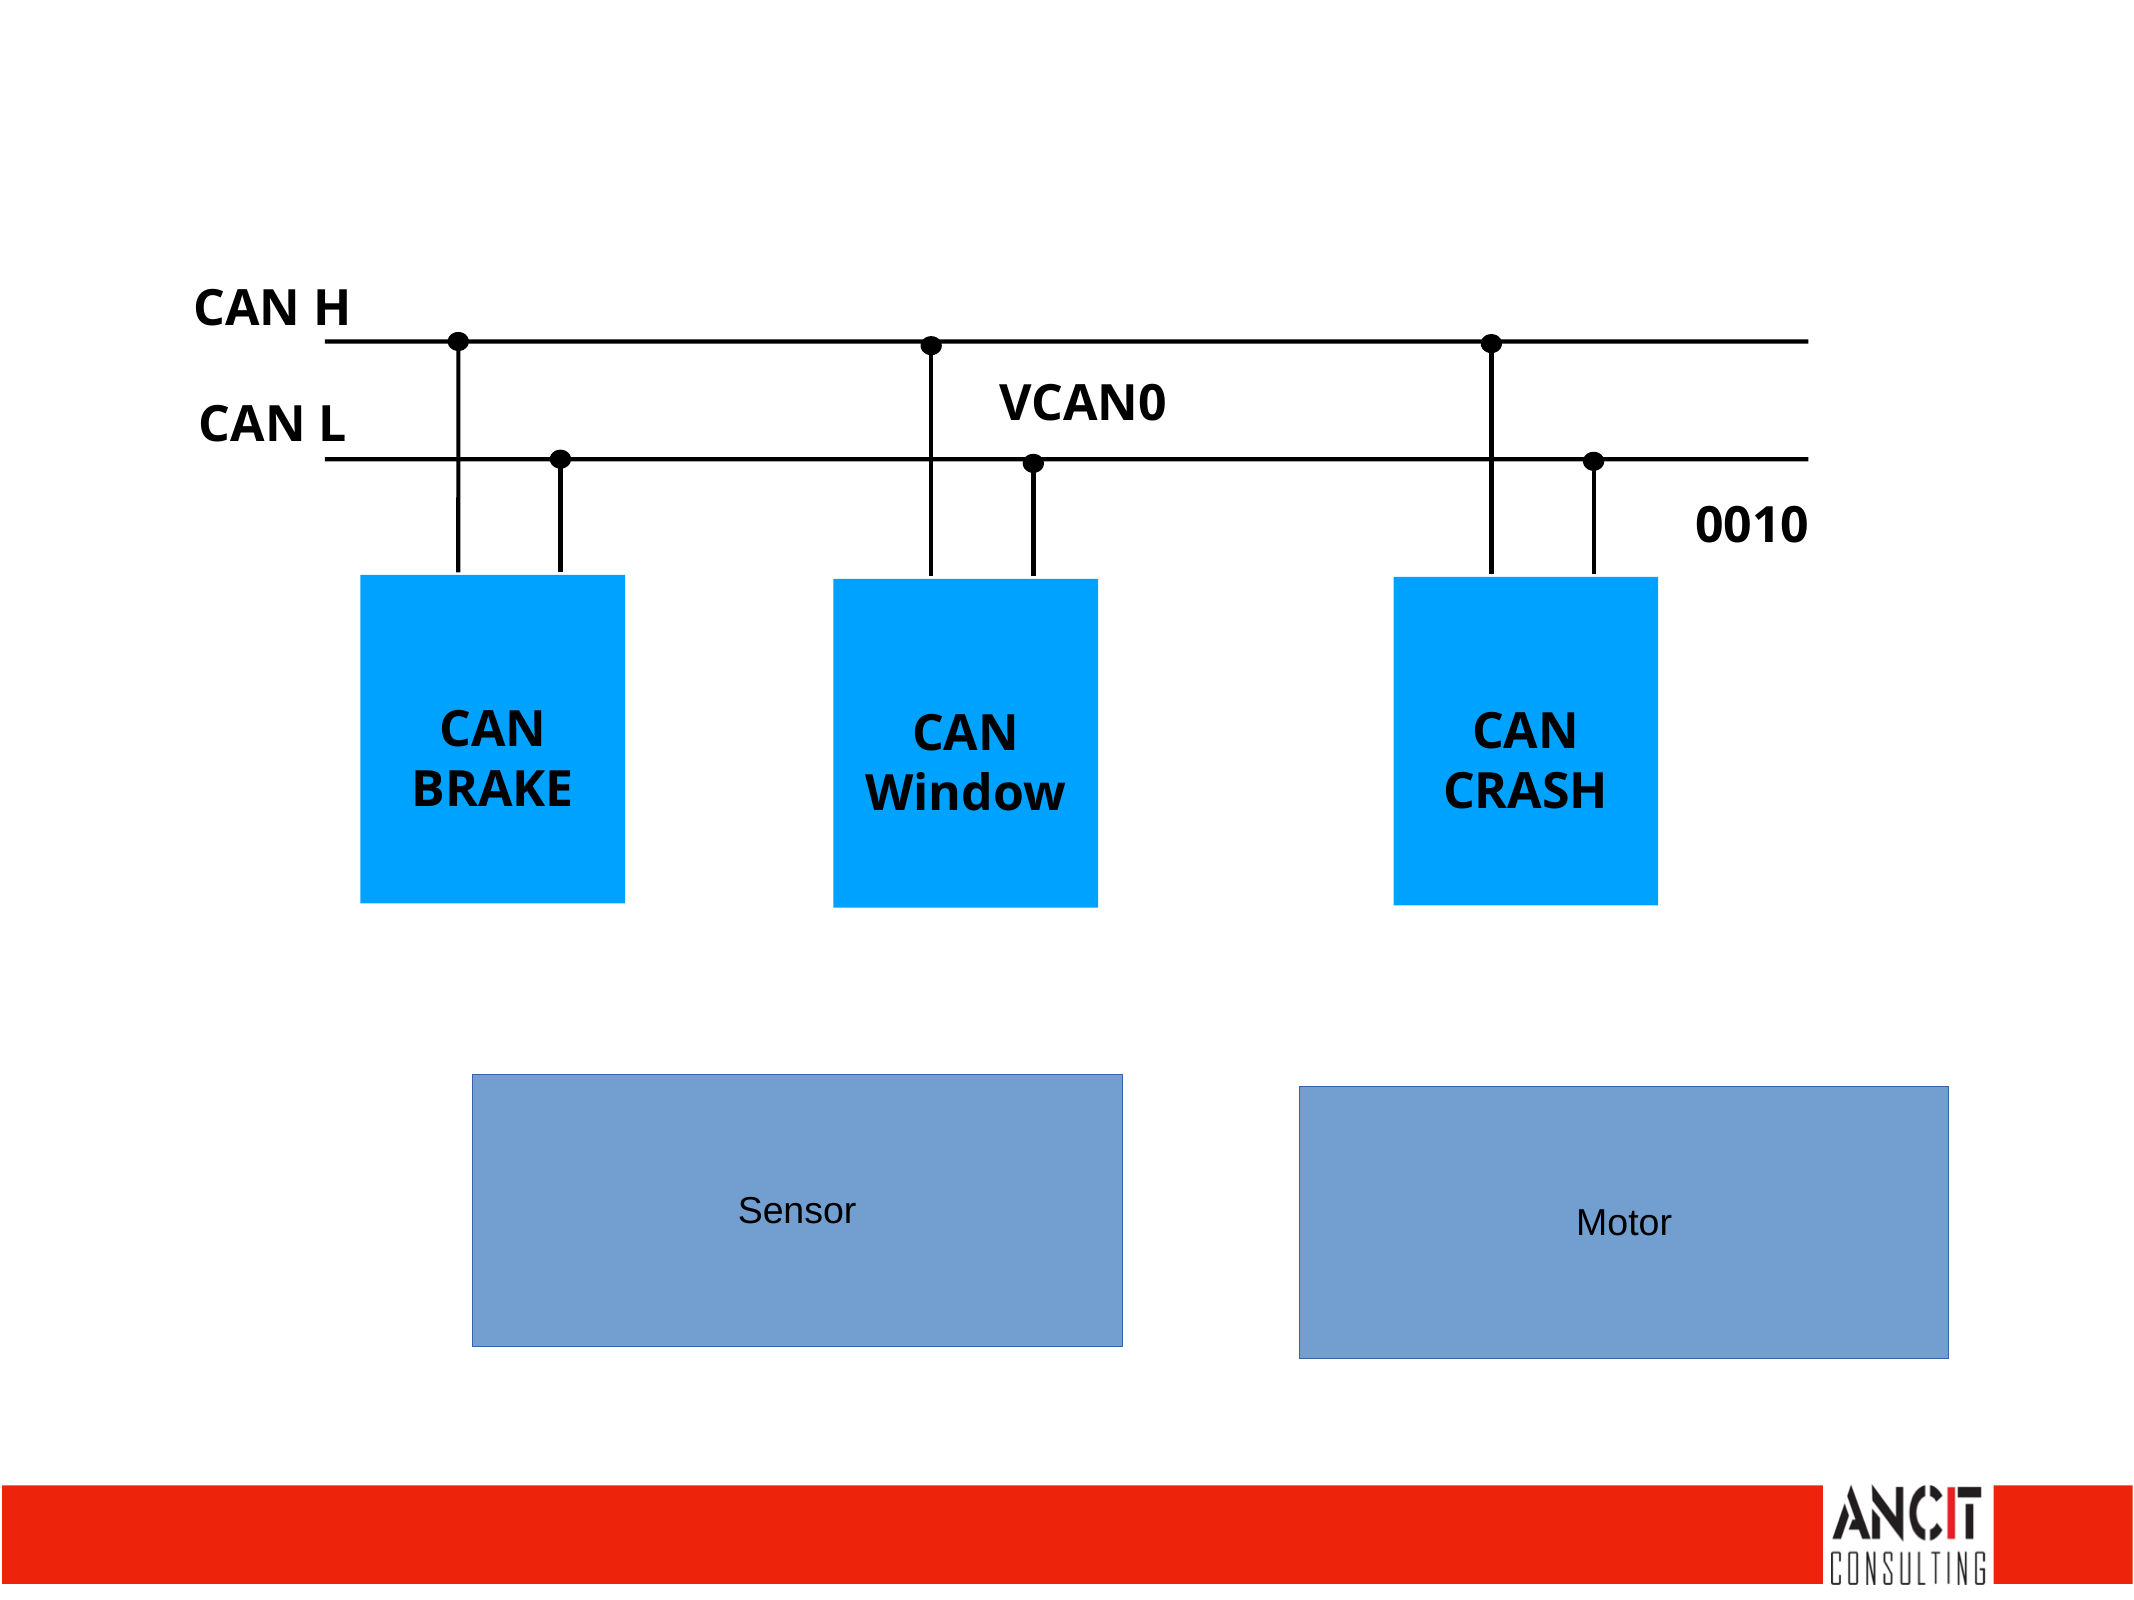

CAN H
VCAN0
CAN L
0010
CAN
BRAKE
CAN
CRASH
CAN
Window
Sensor
Motor